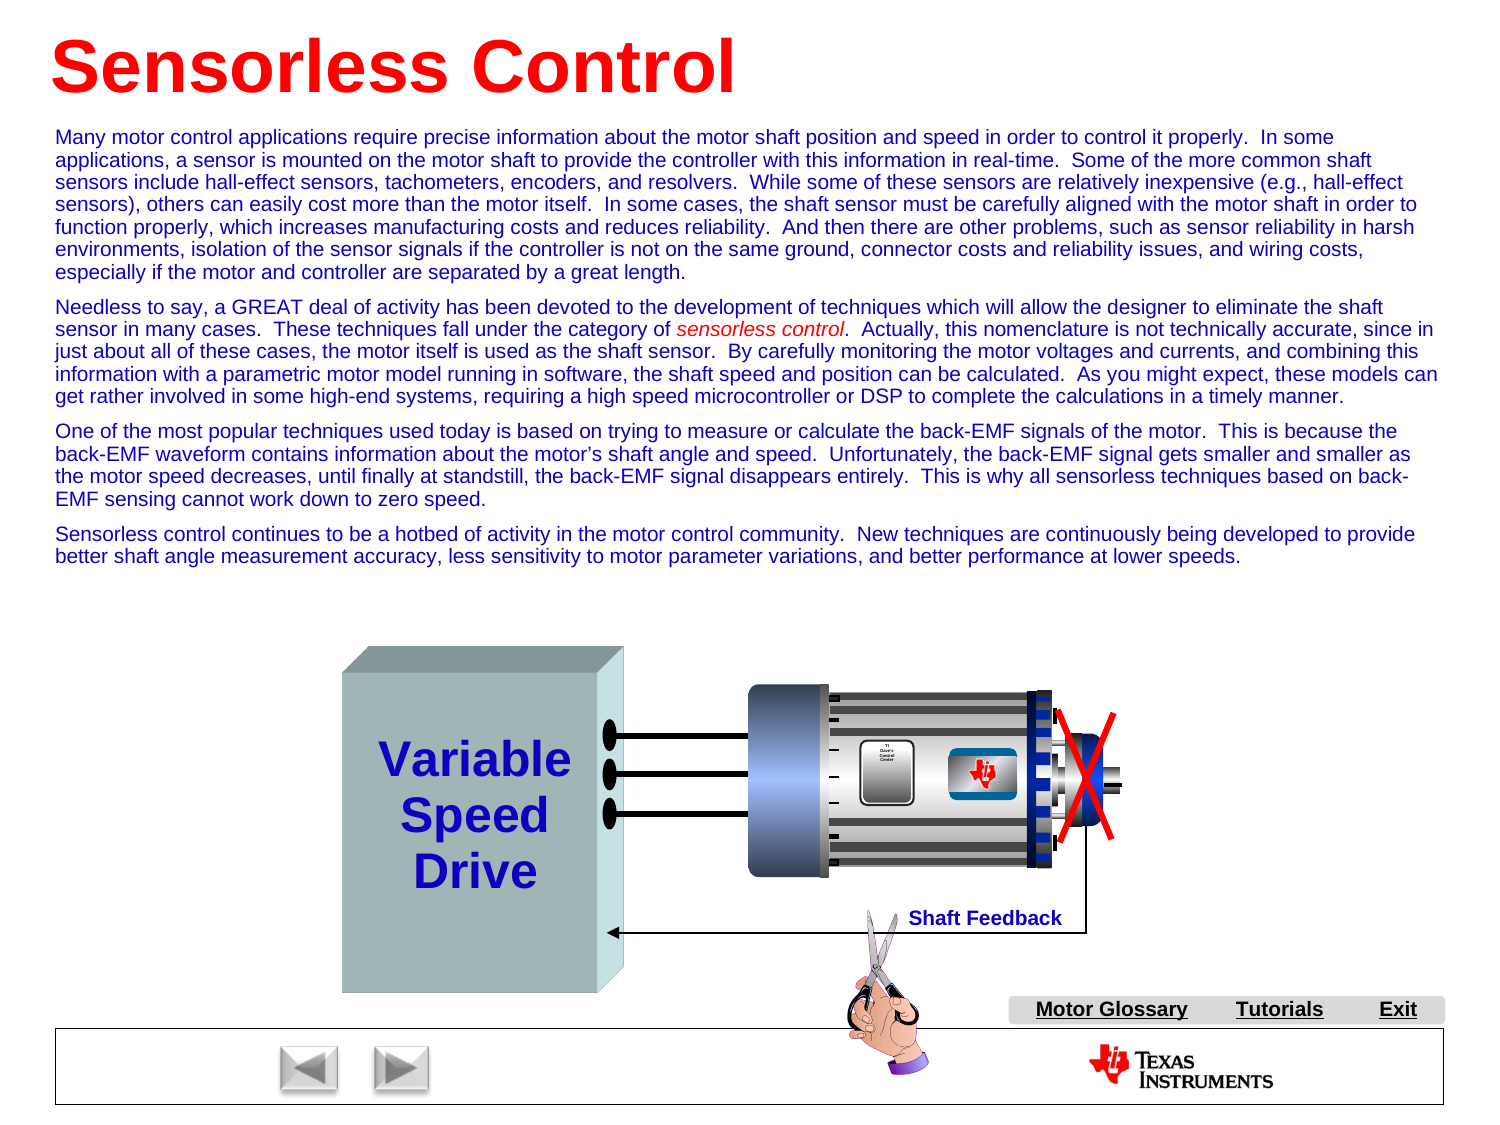

# Sensorless Control
Many motor control applications require precise information about the motor shaft position and speed in order to control it properly. In some applications, a sensor is mounted on the motor shaft to provide the controller with this information in real-time. Some of the more common shaft sensors include hall-effect sensors, tachometers, encoders, and resolvers. While some of these sensors are relatively inexpensive (e.g., hall-effect sensors), others can easily cost more than the motor itself. In some cases, the shaft sensor must be carefully aligned with the motor shaft in order to function properly, which increases manufacturing costs and reduces reliability. And then there are other problems, such as sensor reliability in harsh environments, isolation of the sensor signals if the controller is not on the same ground, connector costs and reliability issues, and wiring costs, especially if the motor and controller are separated by a great length.
Needless to say, a GREAT deal of activity has been devoted to the development of techniques which will allow the designer to eliminate the shaft sensor in many cases. These techniques fall under the category of sensorless control. Actually, this nomenclature is not technically accurate, since in just about all of these cases, the motor itself is used as the shaft sensor. By carefully monitoring the motor voltages and currents, and combining this information with a parametric motor model running in software, the shaft speed and position can be calculated. As you might expect, these models can get rather involved in some high-end systems, requiring a high speed microcontroller or DSP to complete the calculations in a timely manner.
One of the most popular techniques used today is based on trying to measure or calculate the back-EMF signals of the motor. This is because the back-EMF waveform contains information about the motor’s shaft angle and speed. Unfortunately, the back-EMF signal gets smaller and smaller as the motor speed decreases, until finally at standstill, the back-EMF signal disappears entirely. This is why all sensorless techniques based on back-EMF sensing cannot work down to zero speed.
Sensorless control continues to be a hotbed of activity in the motor control community. New techniques are continuously being developed to provide better shaft angle measurement accuracy, less sensitivity to motor parameter variations, and better performance at lower speeds.
TI
Dave’s
Control
Center
Variable Speed Drive
Shaft Feedback